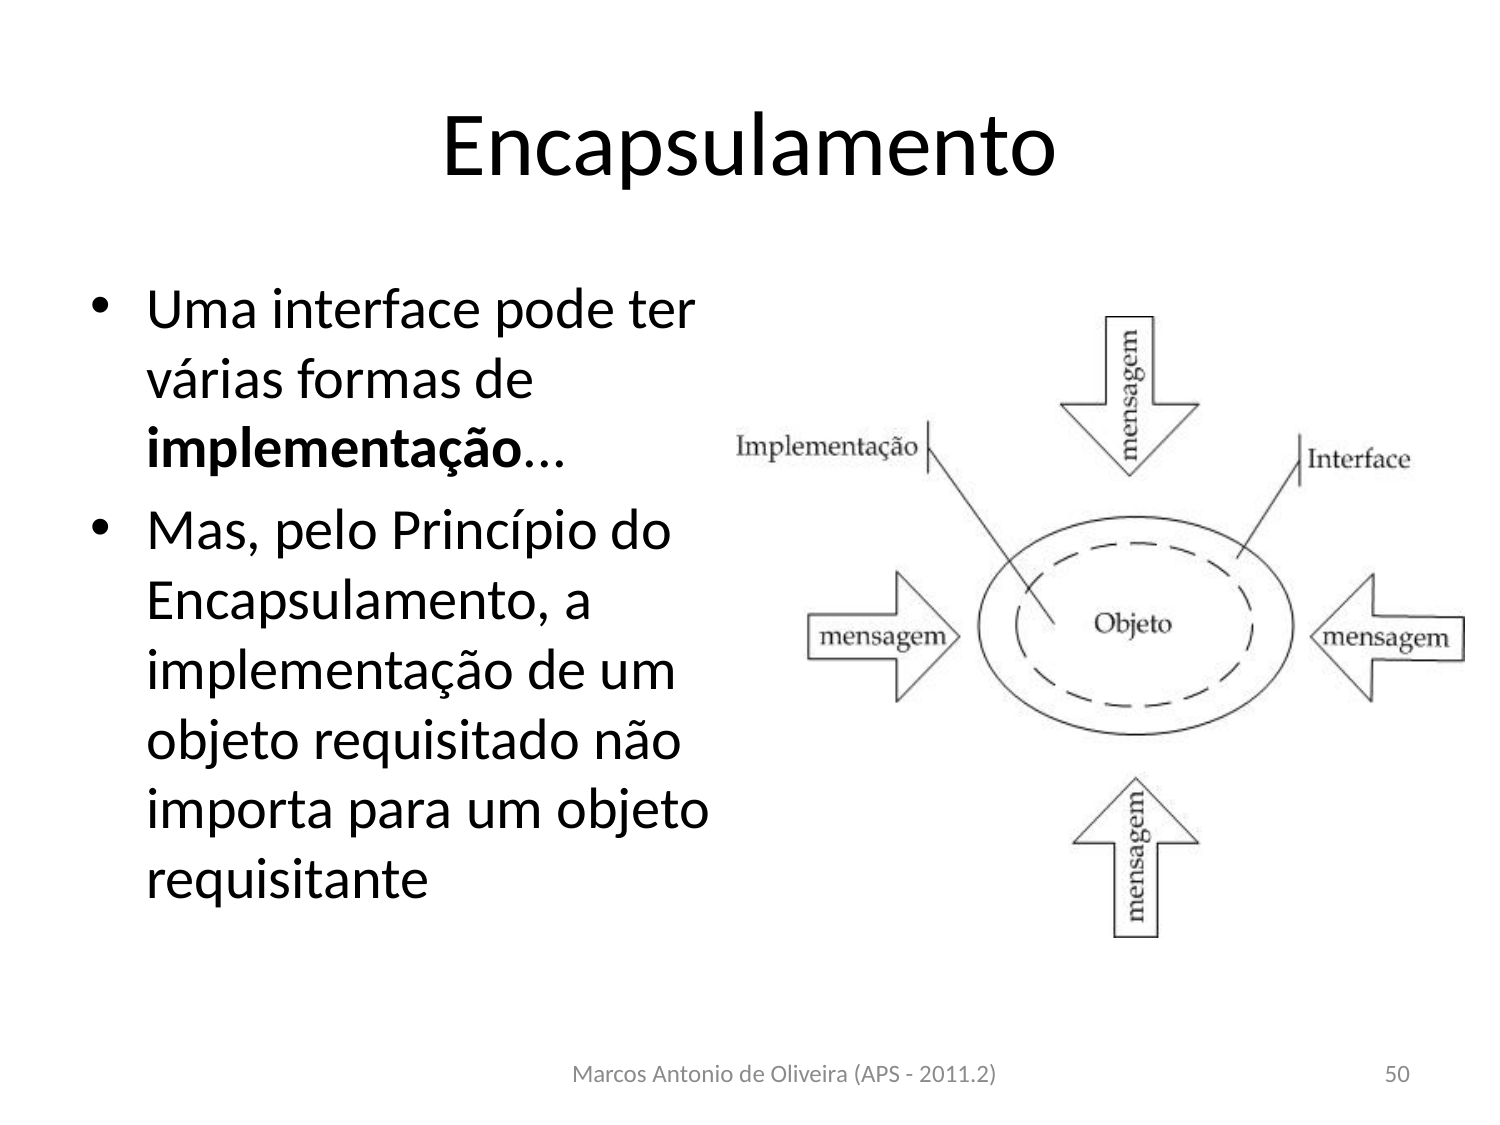

# Encapsulamento
Uma interface pode ter várias formas de implementação...
Mas, pelo Princípio do Encapsulamento, a implementação de um objeto requisitado não importa para um objeto requisitante
Marcos Antonio de Oliveira (APS - 2011.2)